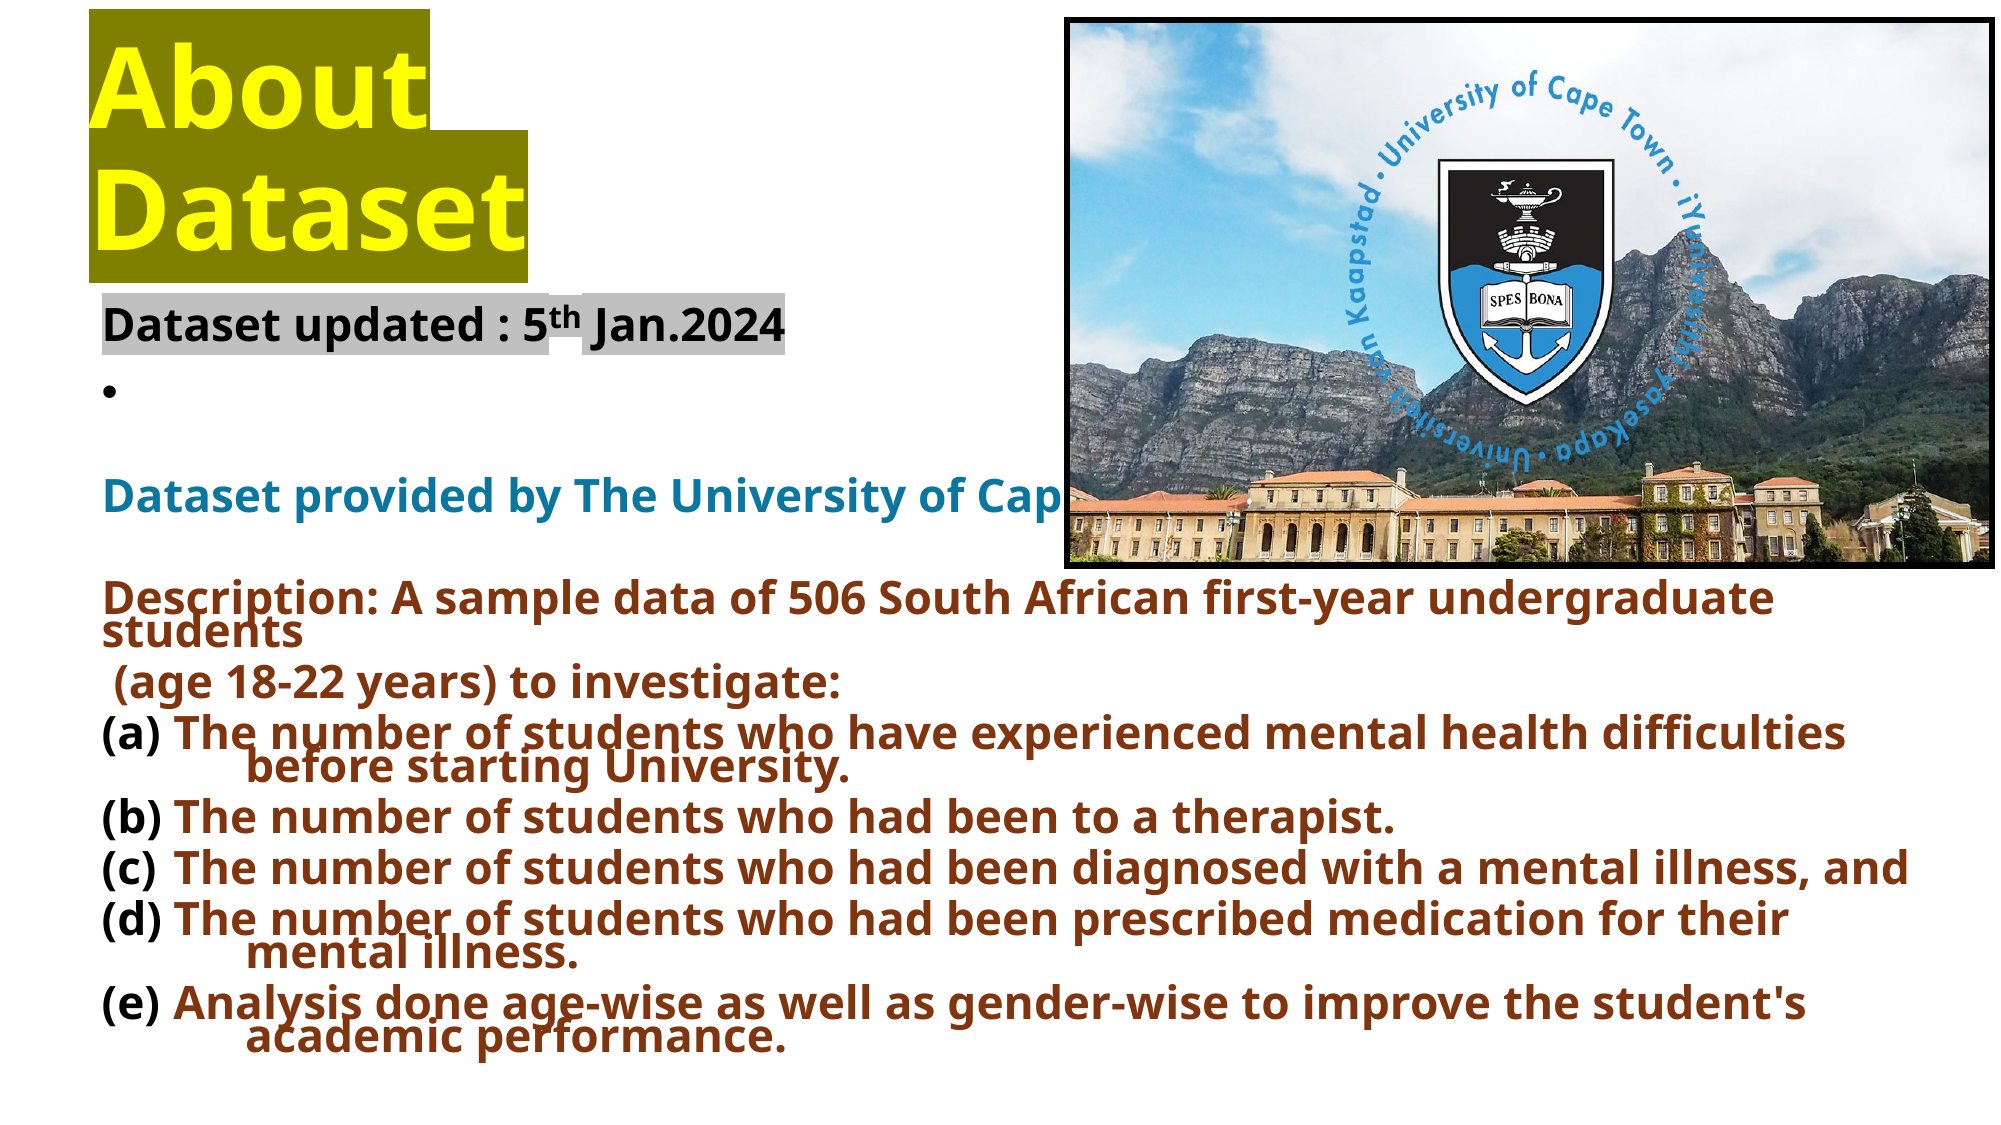

# About Dataset
Dataset updated : 5th Jan.2024
Dataset provided by The University of Cape Town
Description: A sample data of 506 South African first-year undergraduate students
 (age 18-22 years) to investigate:
The number of students who have experienced mental health difficulties before starting University.
The number of students who had been to a therapist.
The number of students who had been diagnosed with a mental illness, and
The number of students who had been prescribed medication for their mental illness.
Analysis done age-wise as well as gender-wise to improve the student's academic performance.